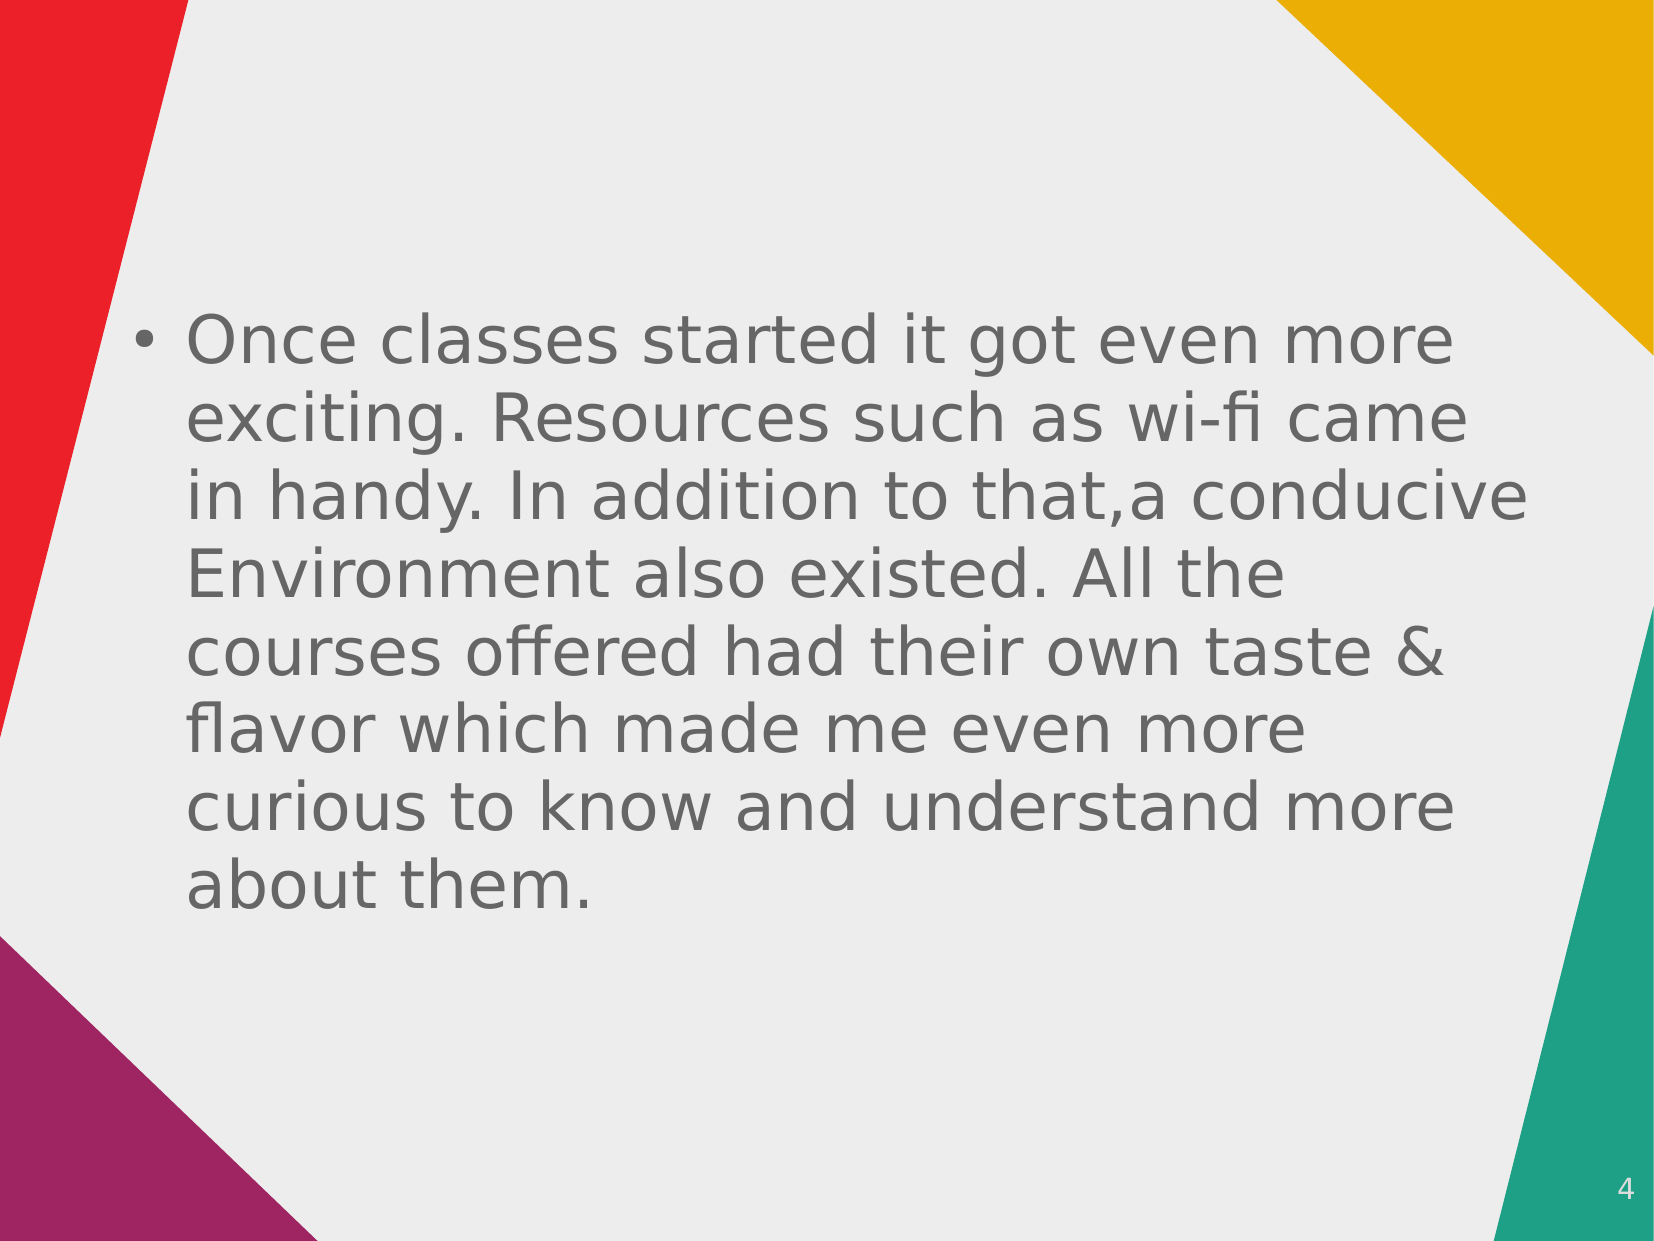

#
Once classes started it got even more exciting. Resources such as wi-fi came in handy. In addition to that,a conducive Environment also existed. All the courses offered had their own taste & flavor which made me even more curious to know and understand more about them.
4